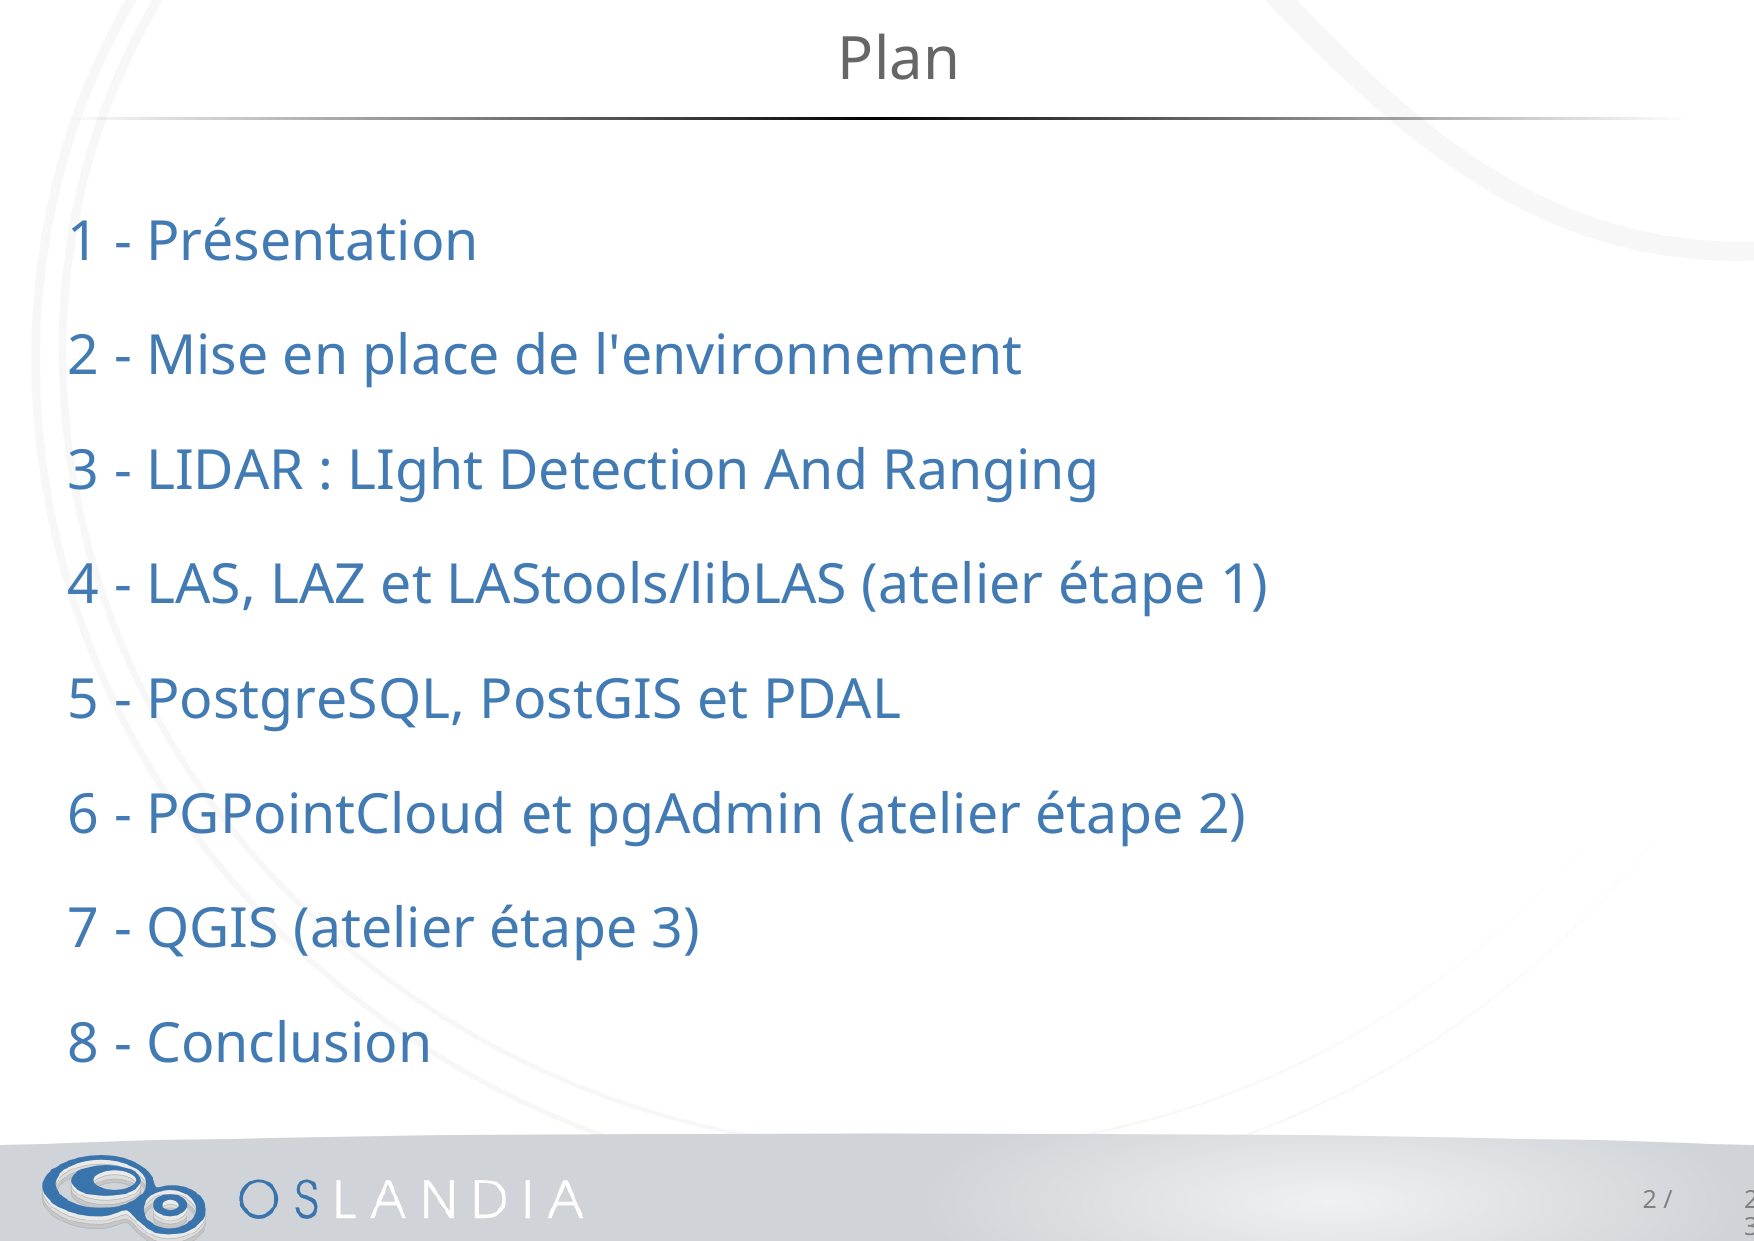

# Plan
1 - Présentation
2 - Mise en place de l'environnement
3 - LIDAR : LIght Detection And Ranging
4 - LAS, LAZ et LAStools/libLAS (atelier étape 1)
5 - PostgreSQL, PostGIS et PDAL
6 - PGPointCloud et pgAdmin (atelier étape 2)
7 - QGIS (atelier étape 3)
8 - Conclusion